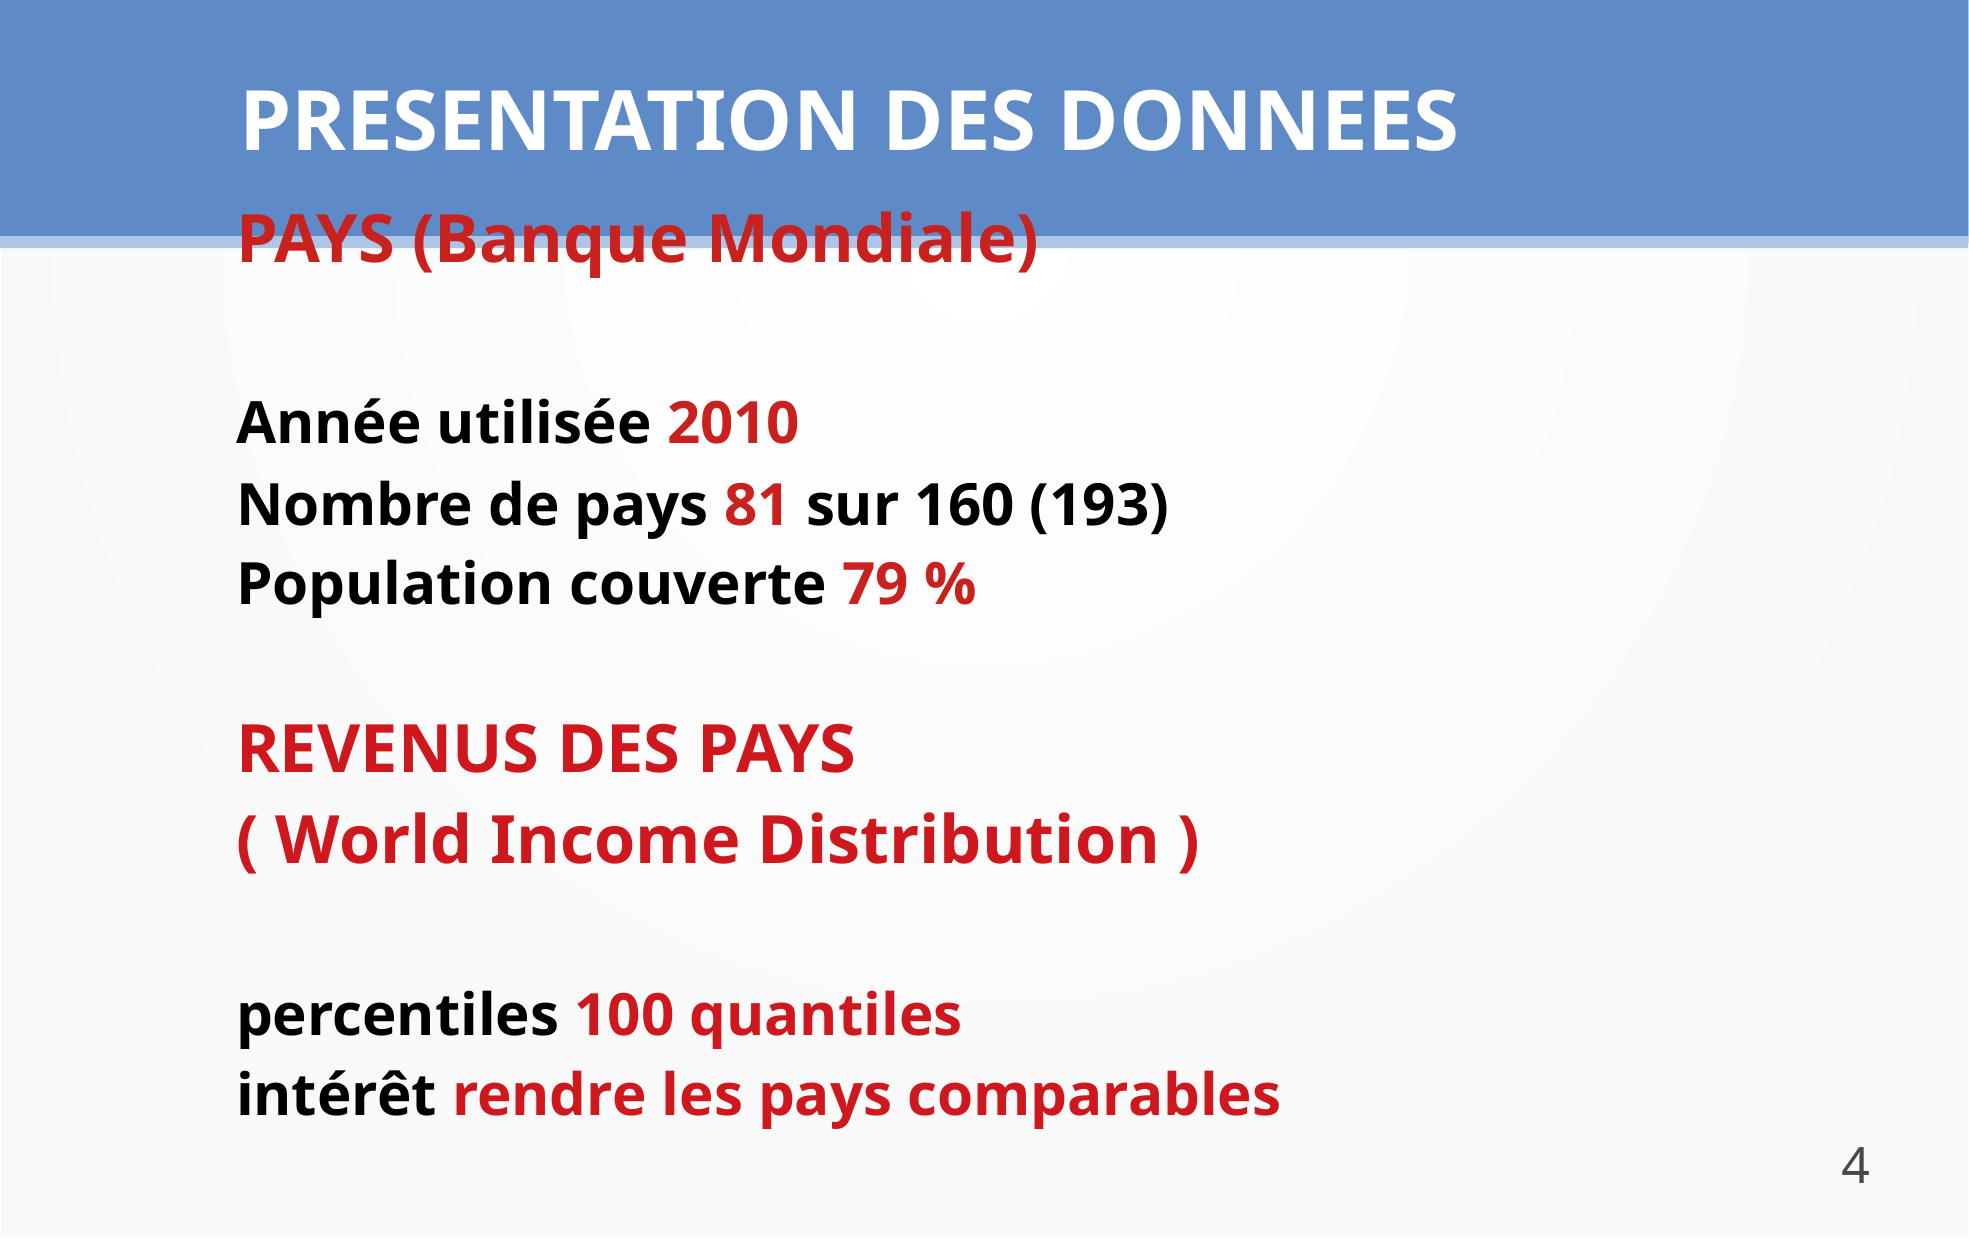

# PRESENTATION DES DONNEES
			PAYS (Banque Mondiale)
			Année utilisée 2010
			Nombre de pays 81 sur 160 (193)
			Population couverte 79 %
			REVENUS DES PAYS
			( World Income Distribution )
			percentiles 100 quantiles
			intérêt rendre les pays comparables
4